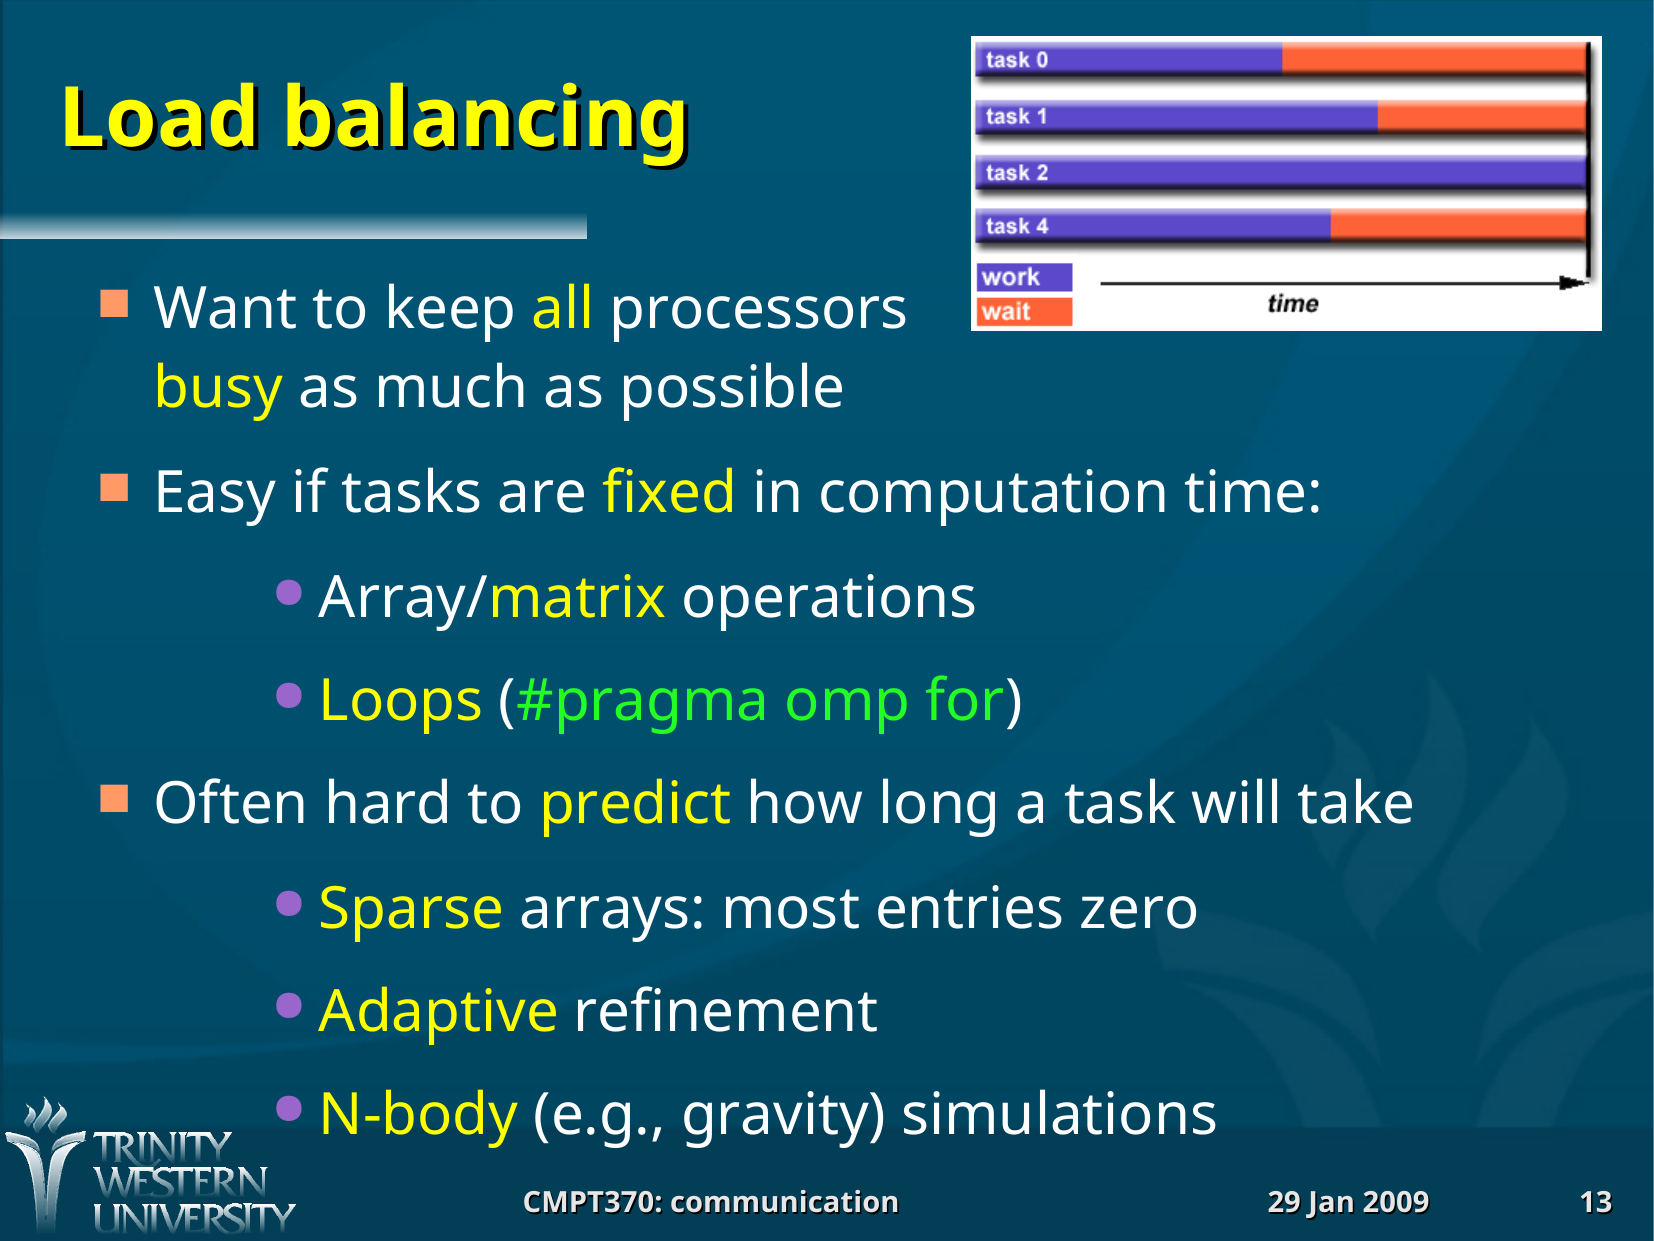

# Load balancing
Want to keep all processors
busy as much as possible
Easy if tasks are fixed in computation time:
Array/matrix operations
Loops (#pragma omp for)
Often hard to predict how long a task will take
Sparse arrays: most entries zero
Adaptive refinement
N-body (e.g., gravity) simulations
CMPT370: communication
29 Jan 2009
13